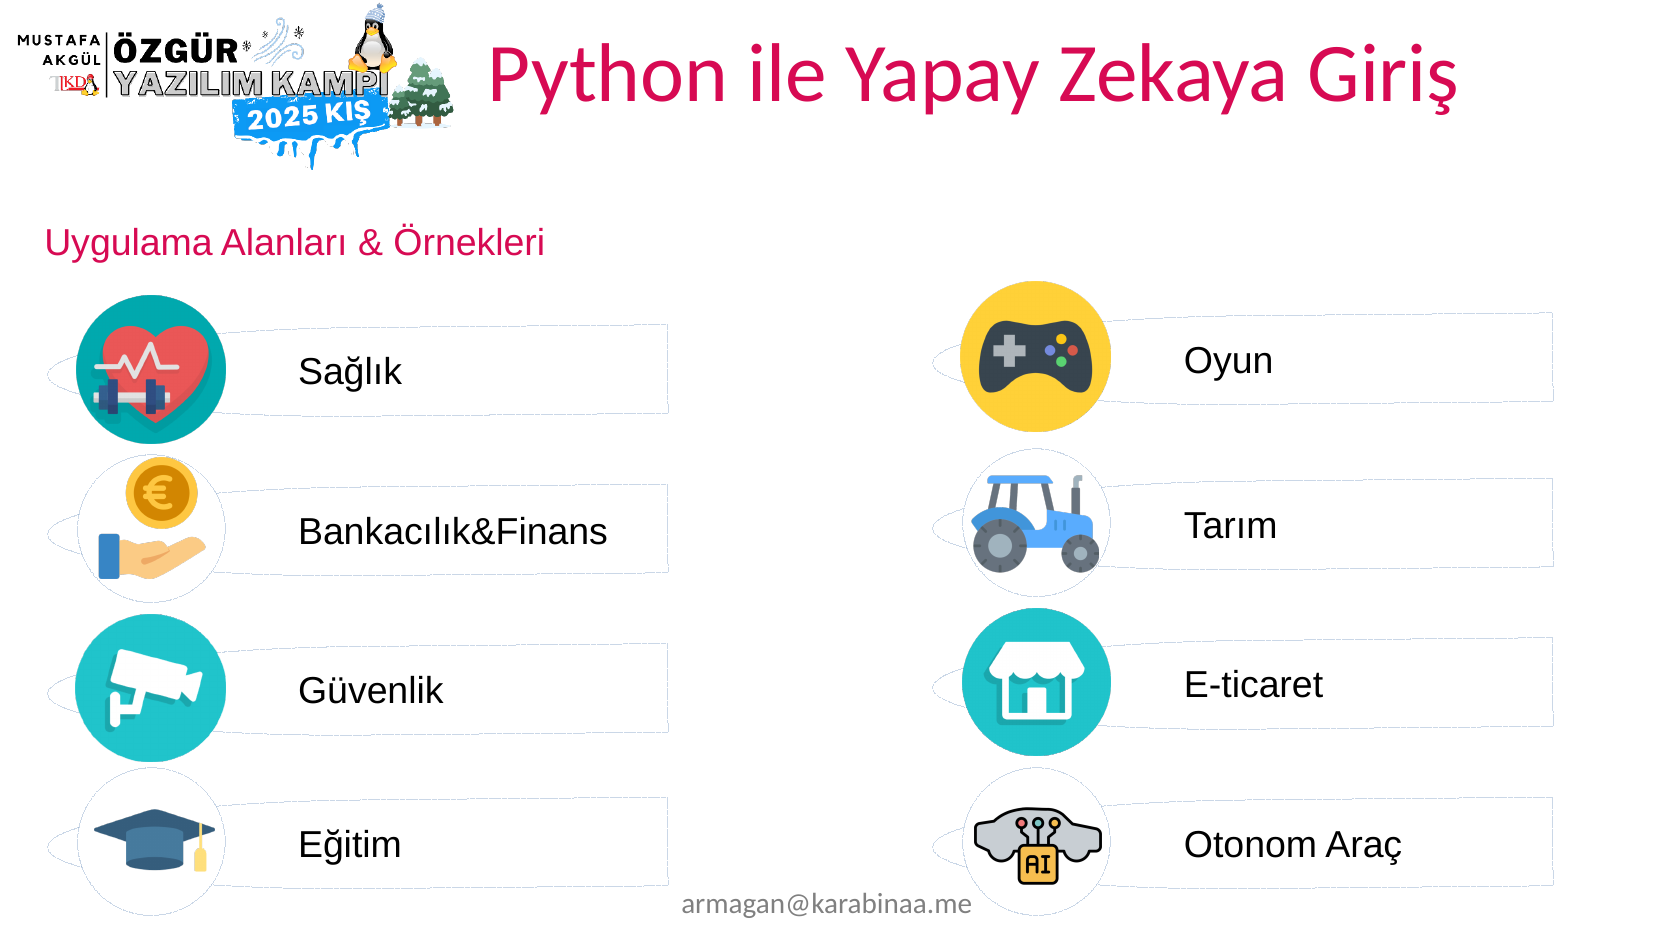

Python ile Yapay Zekaya Giriş
Uygulama Alanları & Örnekleri
Oyun
Sağlık
Tarım
Bankacılık&Finans
E-ticaret
Güvenlik
Eğitim
Otonom Araç
armagan@karabinaa.me